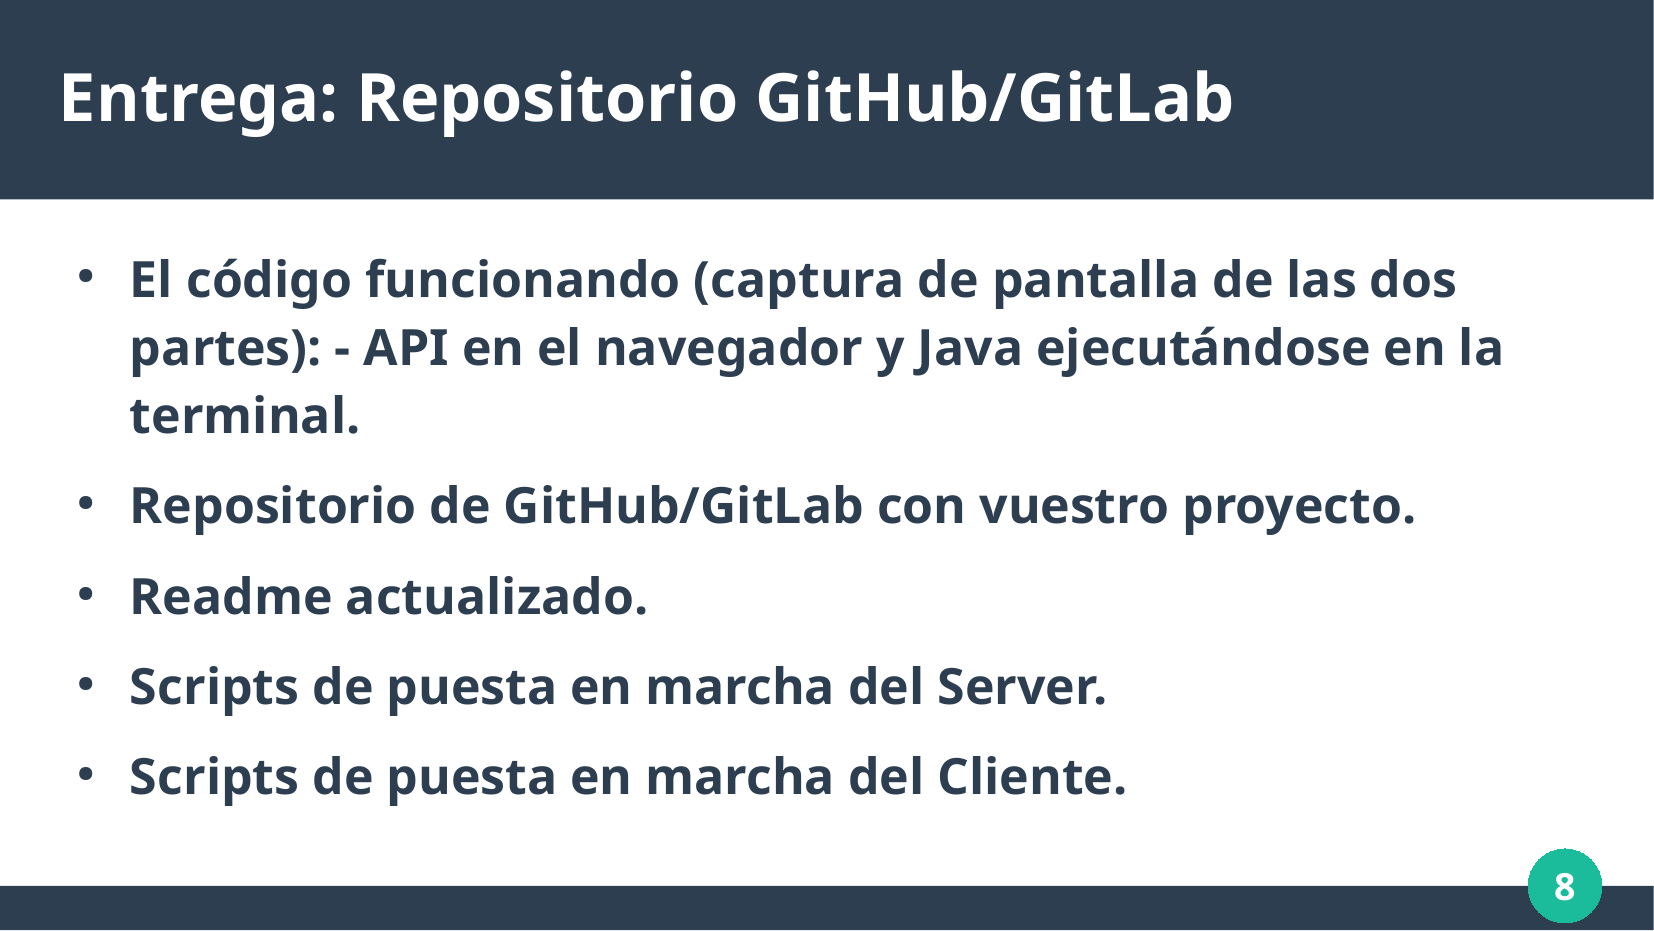

# Entrega: Repositorio GitHub/GitLab
El código funcionando (captura de pantalla de las dos partes): - API en el navegador y Java ejecutándose en la terminal.
Repositorio de GitHub/GitLab con vuestro proyecto.
Readme actualizado.
Scripts de puesta en marcha del Server.
Scripts de puesta en marcha del Cliente.
8